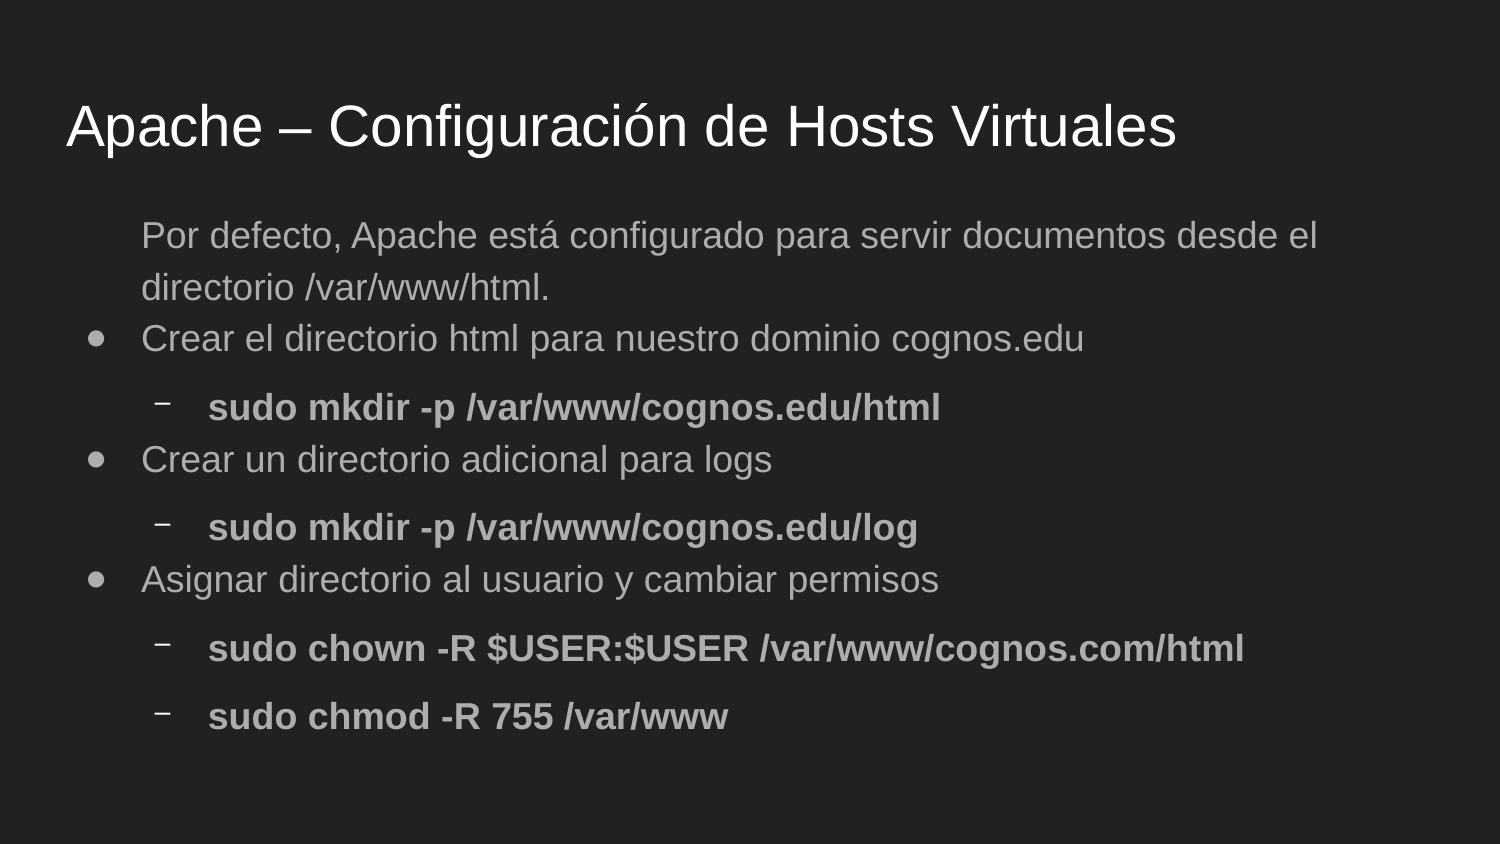

# Apache – Configuración de Hosts Virtuales
Por defecto, Apache está configurado para servir documentos desde el directorio /var/www/html.
Crear el directorio html para nuestro dominio cognos.edu
sudo mkdir -p /var/www/cognos.edu/html
Crear un directorio adicional para logs
sudo mkdir -p /var/www/cognos.edu/log
Asignar directorio al usuario y cambiar permisos
sudo chown -R $USER:$USER /var/www/cognos.com/html
sudo chmod -R 755 /var/www